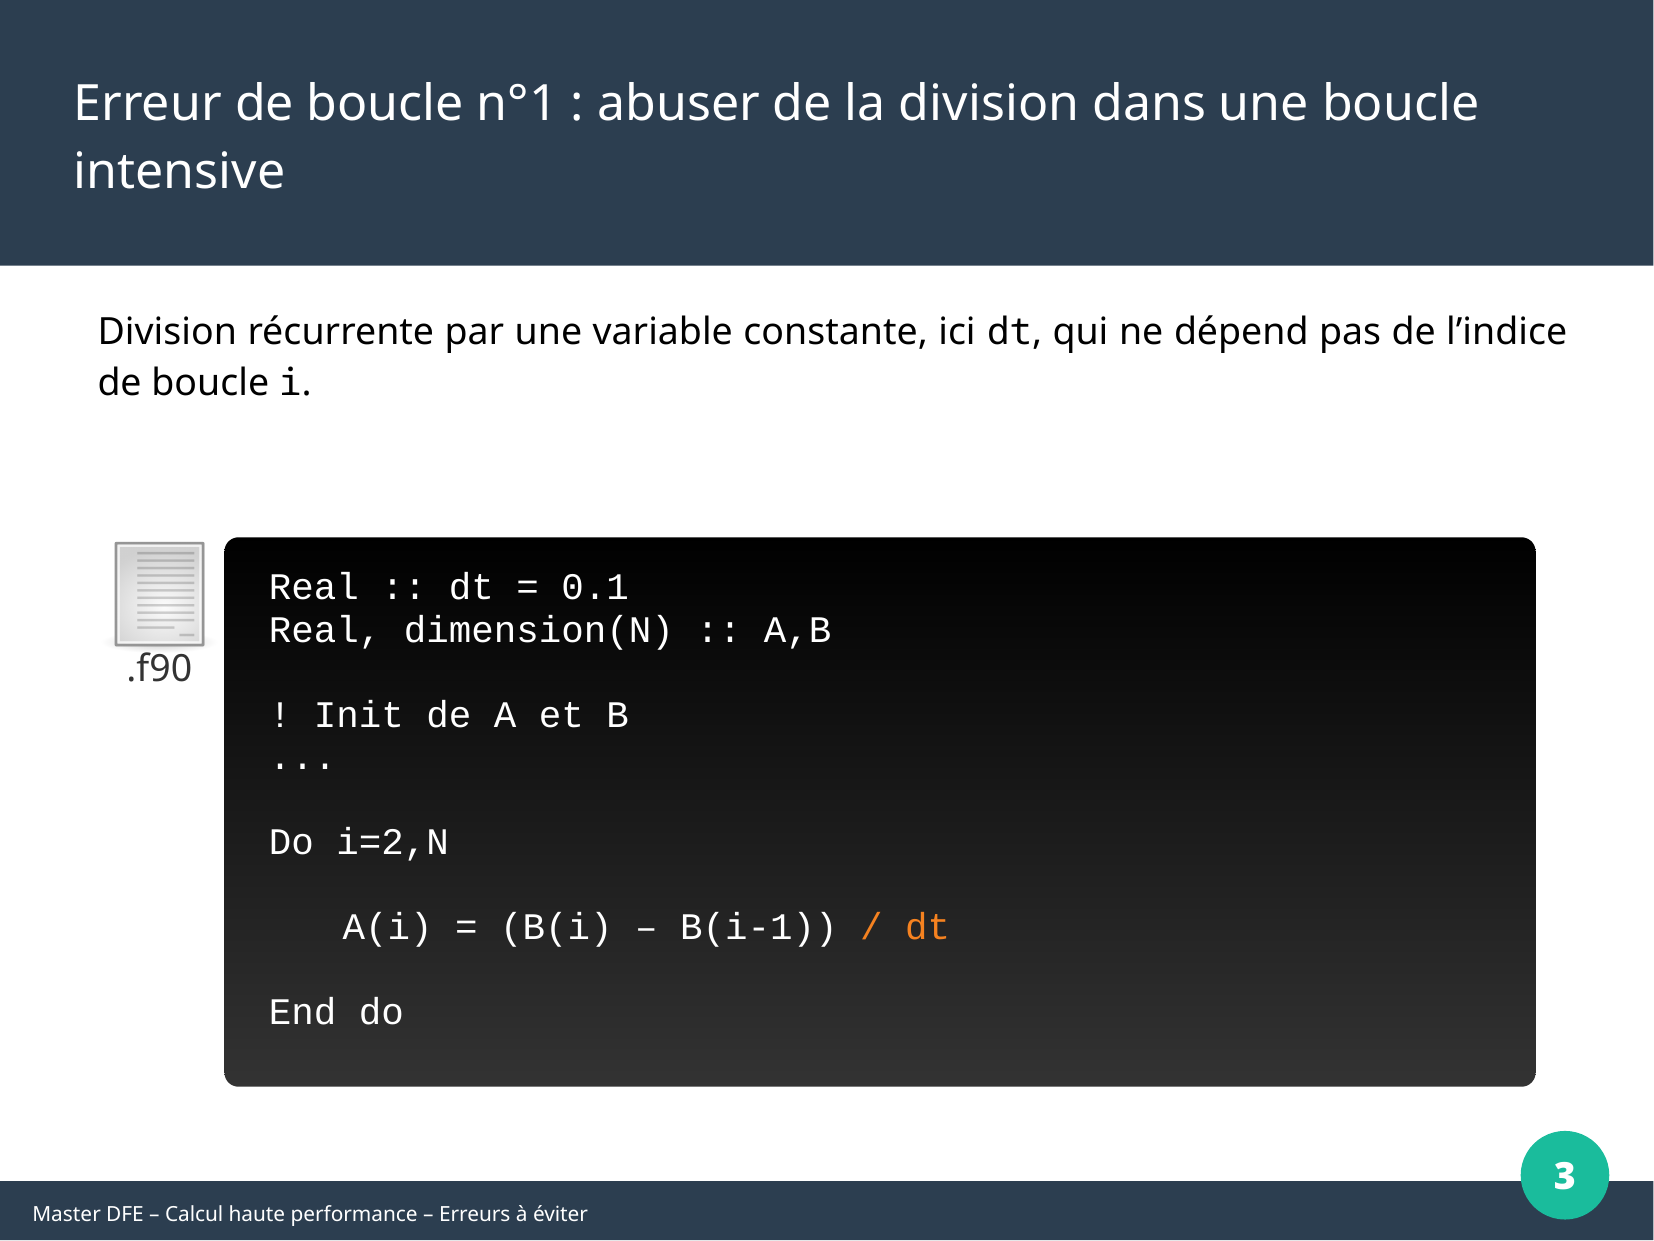

Erreur de boucle n°1 : abuser de la division dans une boucle intensive
Division récurrente par une variable constante, ici dt, qui ne dépend pas de l’indice de boucle i.
Real :: dt = 0.1
Real, dimension(N) :: A,B
! Init de A et B
...
Do i=2,N
	A(i) = (B(i) – B(i-1)) / dt
End do
.f90
3
Master DFE – Calcul haute performance – Erreurs à éviter